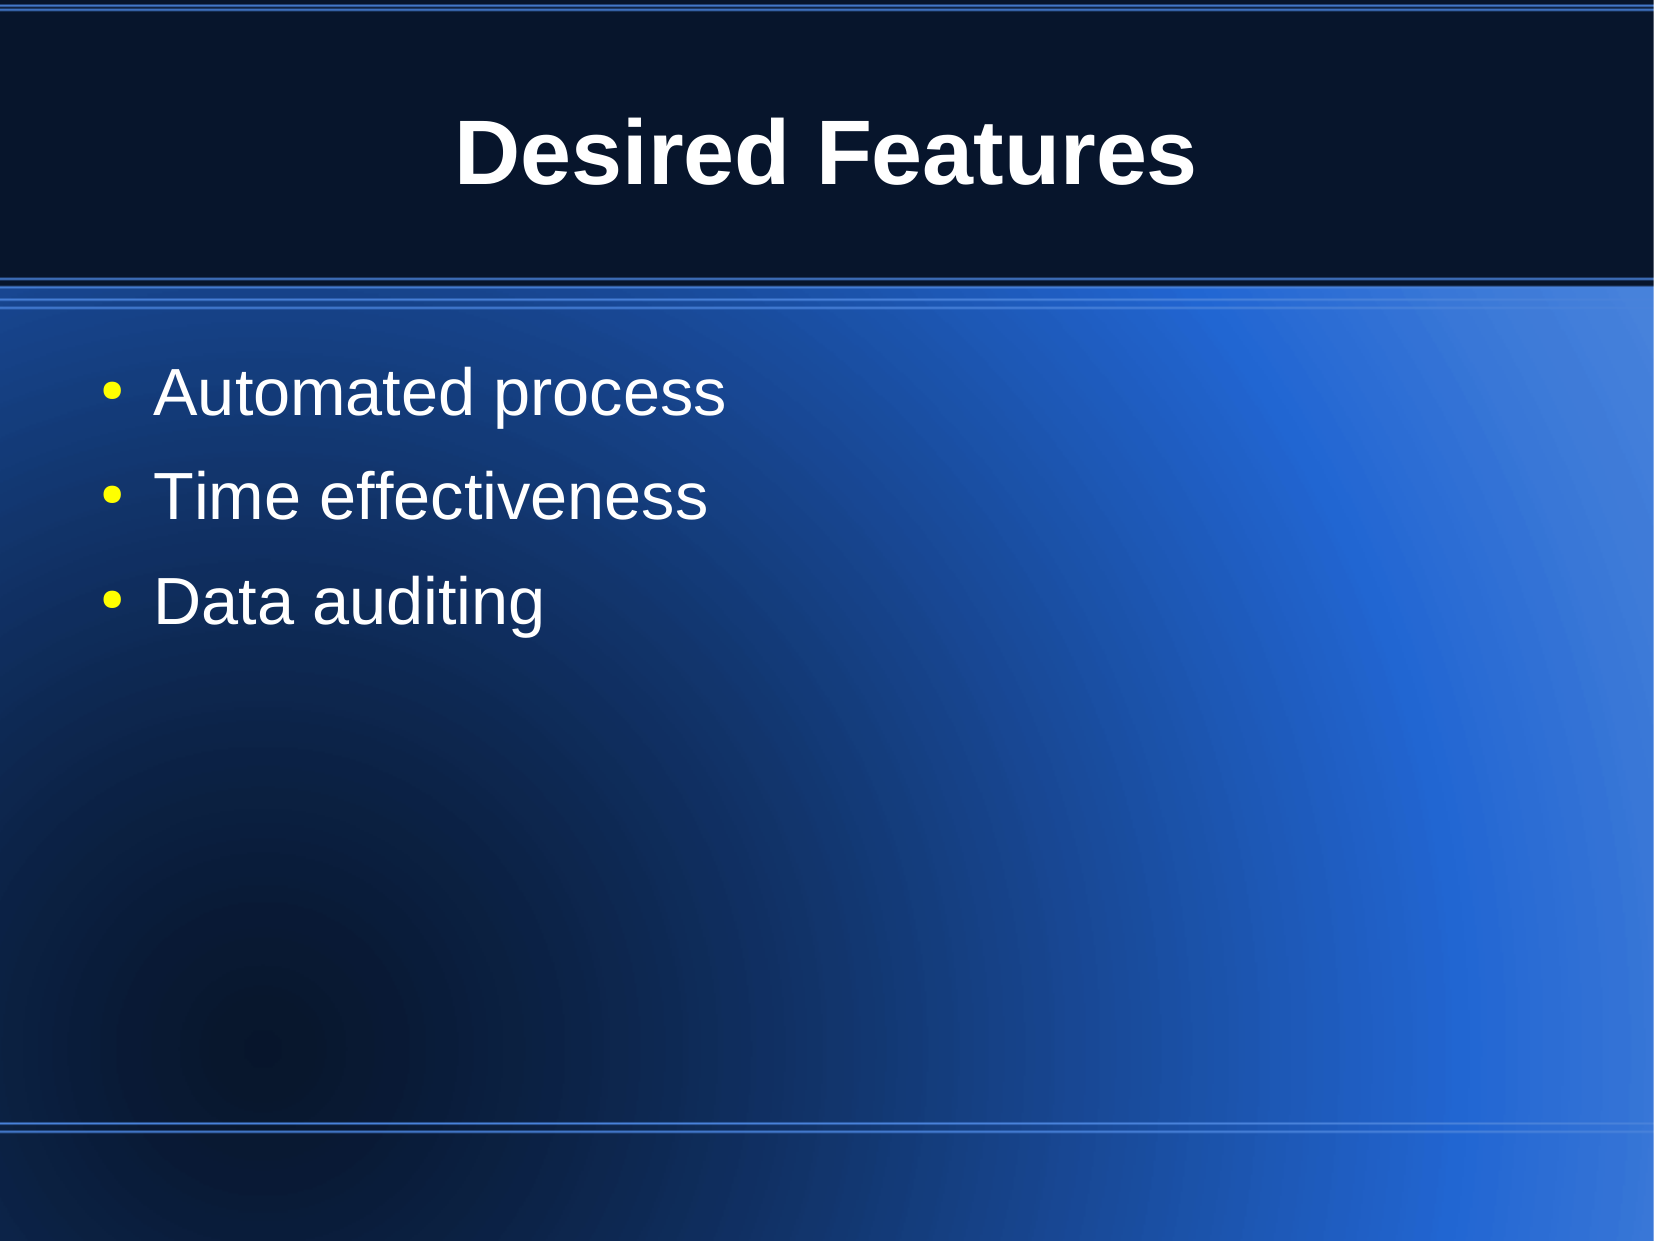

# Desired Features
Automated process
Time effectiveness
Data auditing